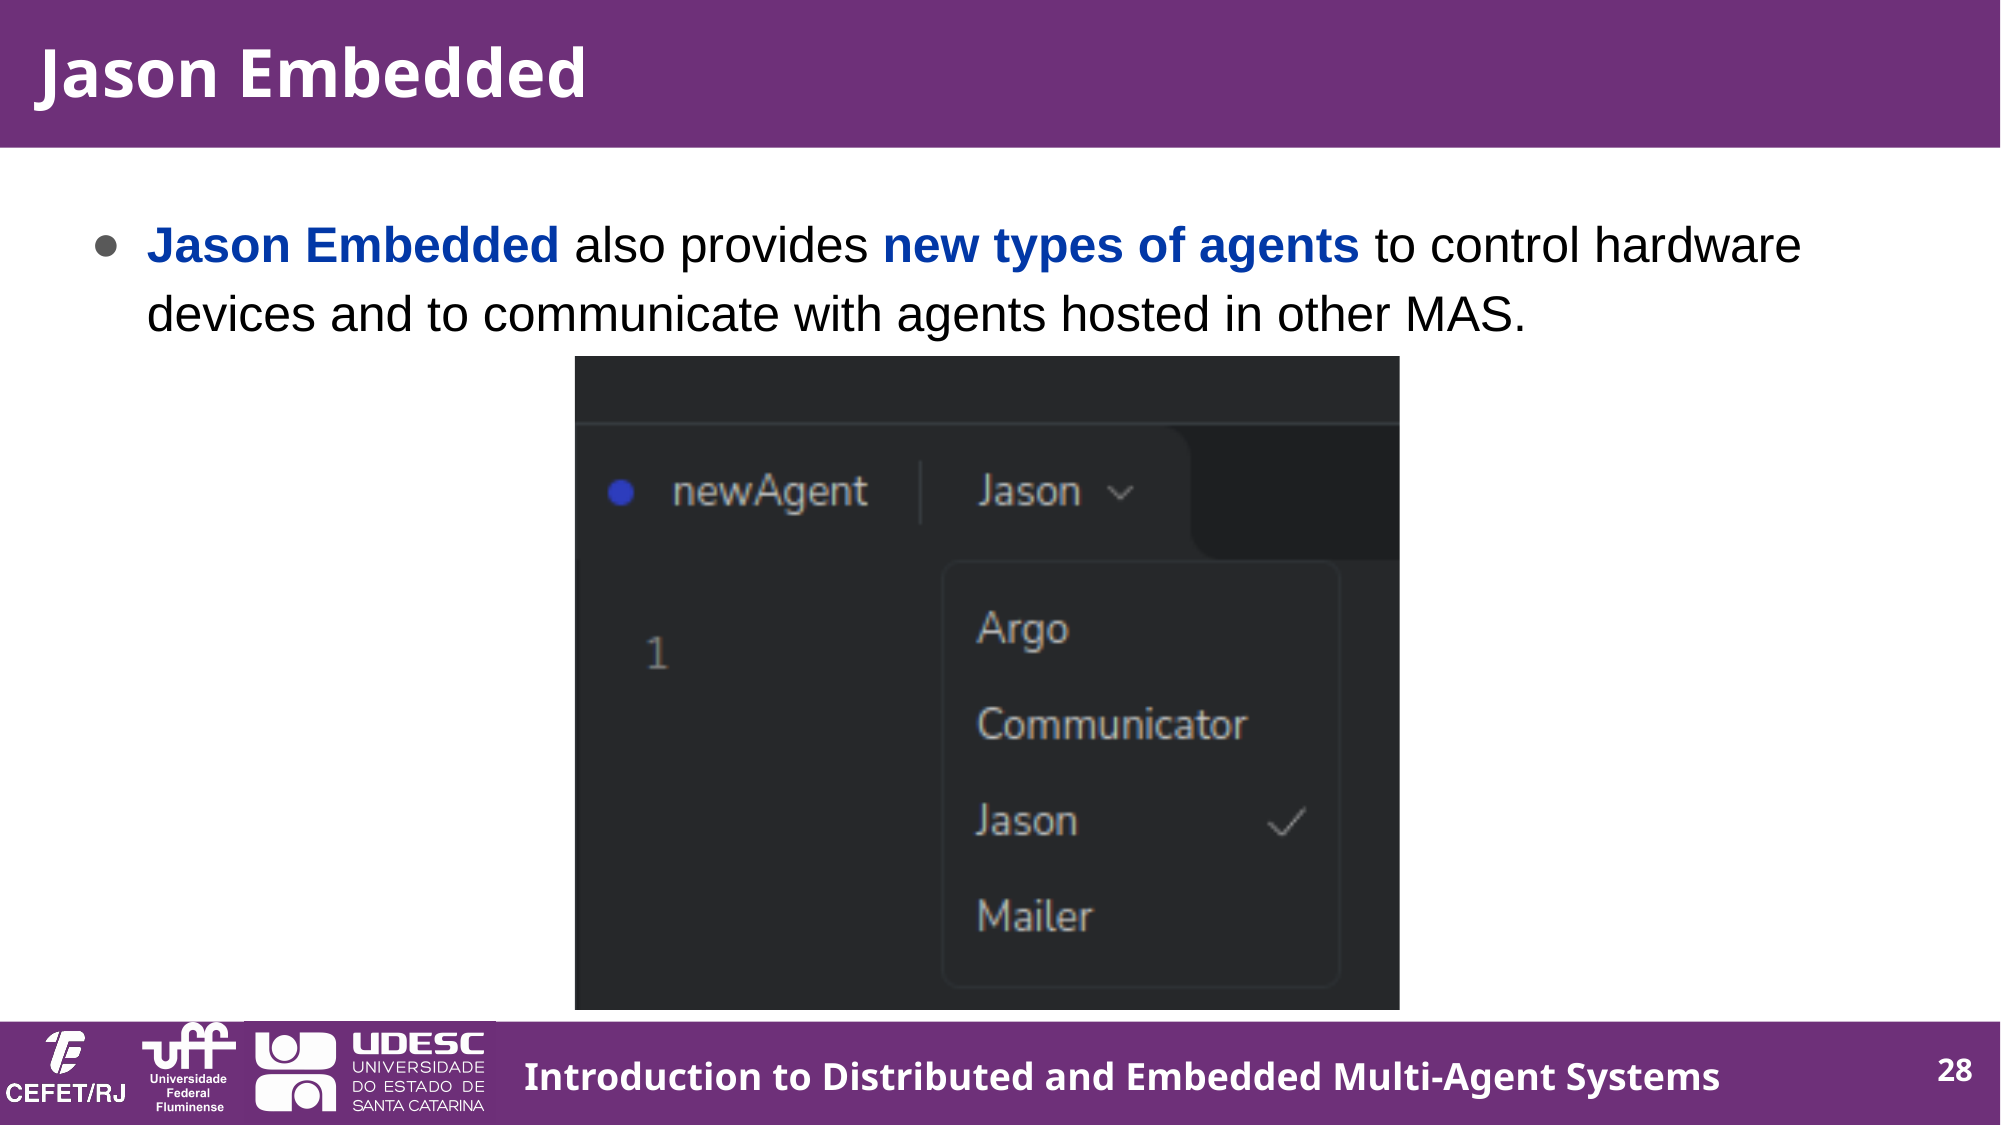

Jason Embedded
Jason Embedded also provides new types of agents to control hardware devices and to communicate with agents hosted in other MAS.